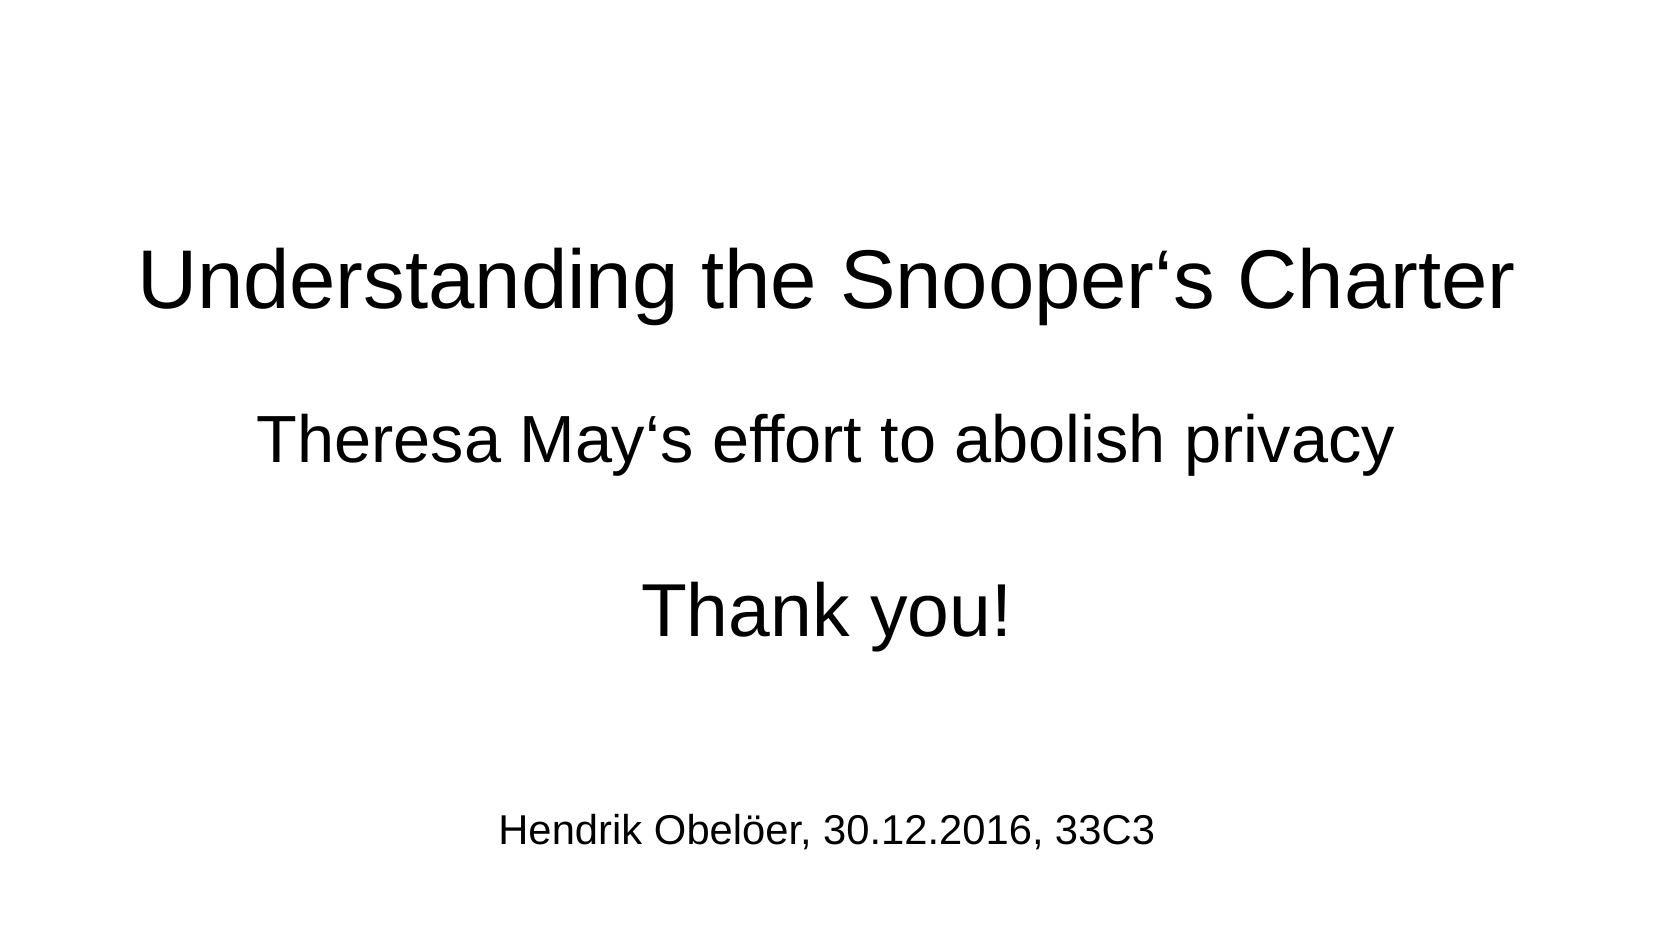

# Understanding the Snooper‘s Charter
Theresa May‘s effort to abolish privacy
Thank you!
Hendrik Obelöer, 30.12.2016, 33C3